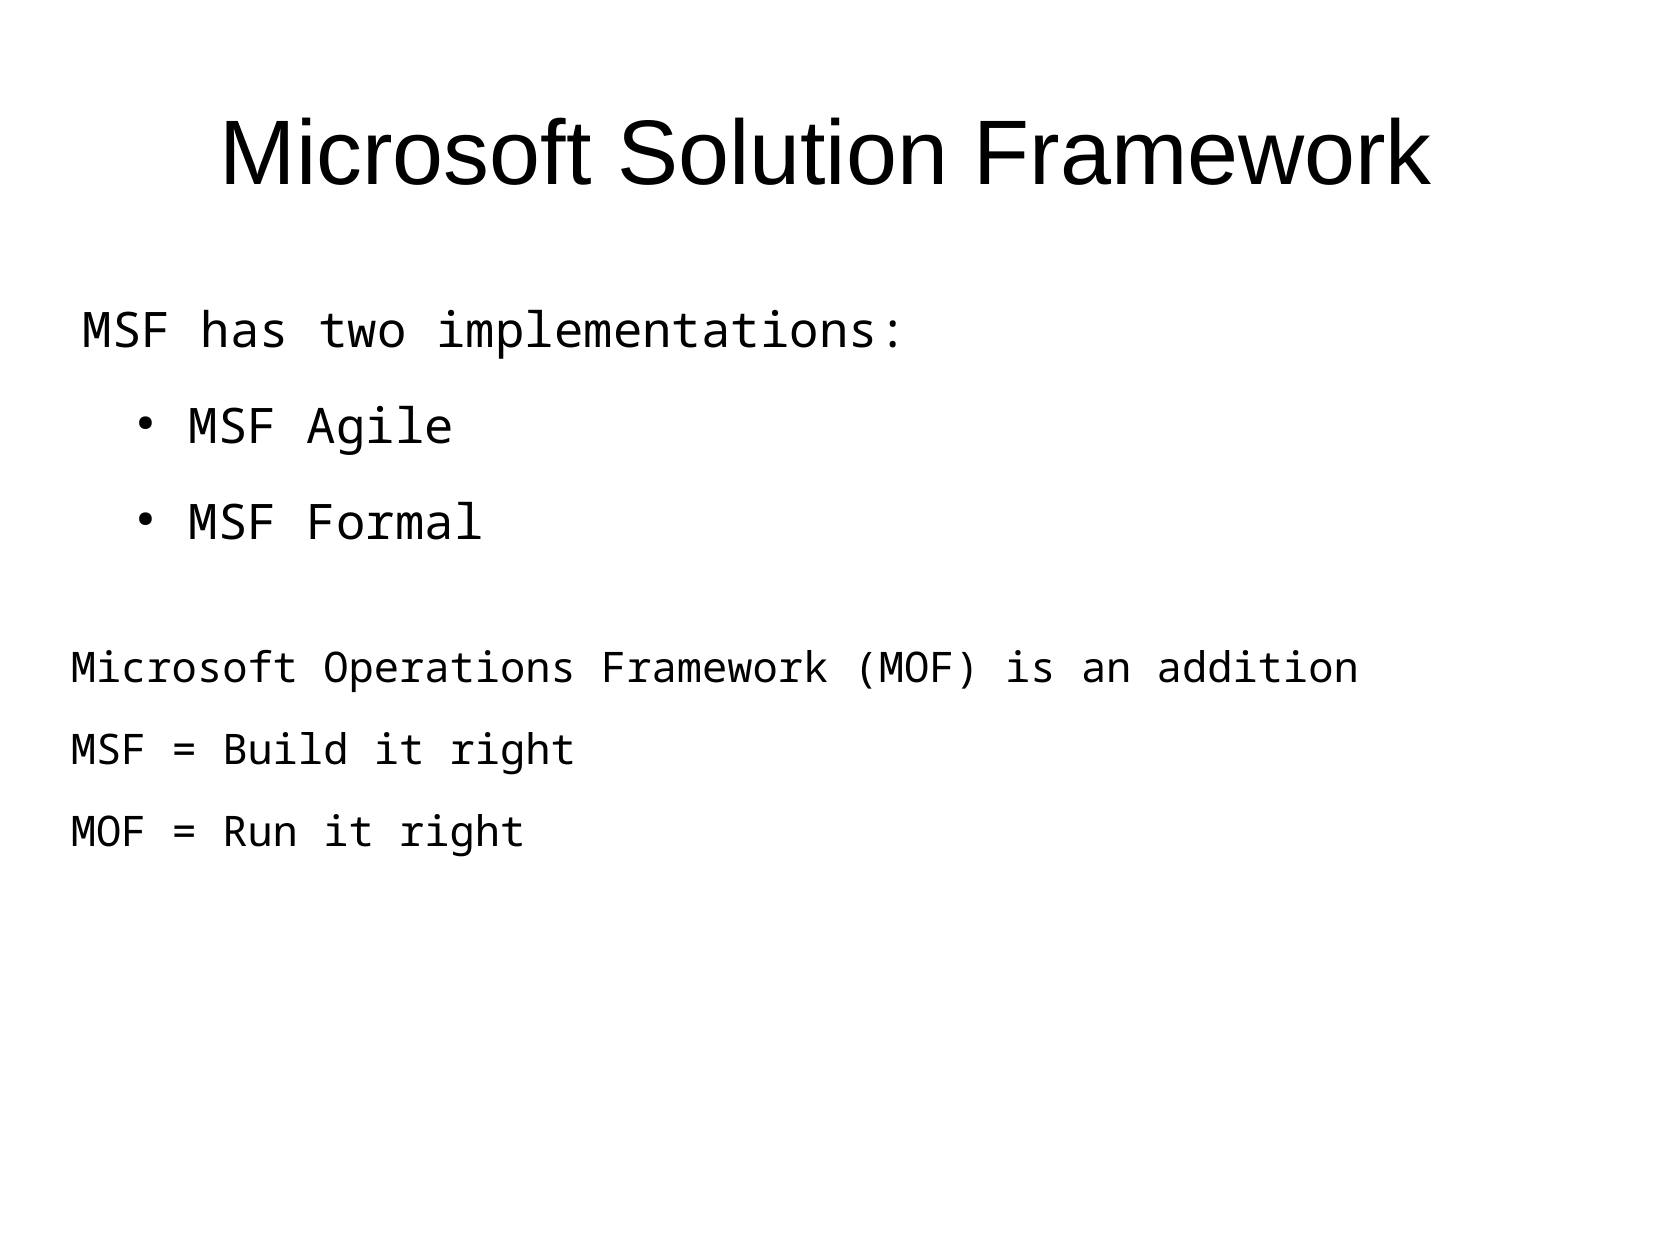

# Microsoft Solution Framework
MSF has two implementations:
MSF Agile
MSF Formal
Microsoft Operations Framework (MOF) is an addition
MSF = Build it right
MOF = Run it right